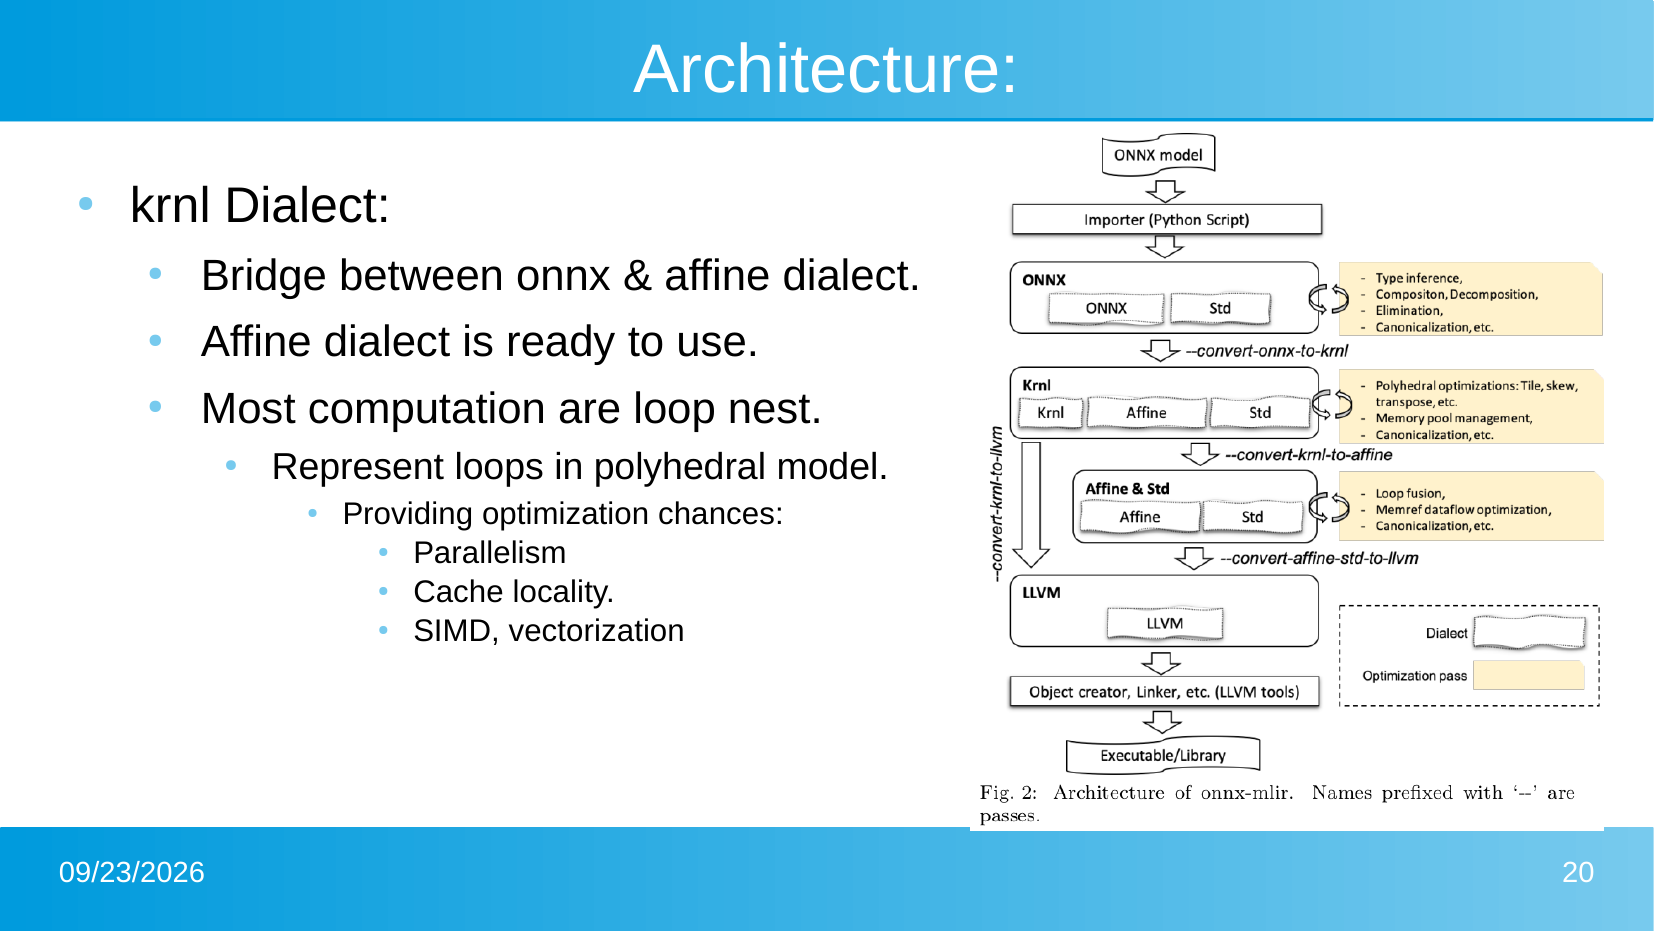

# Architecture:
krnl Dialect:
Bridge between onnx & affine dialect.
Affine dialect is ready to use.
Most computation are loop nest.
Represent loops in polyhedral model.
Providing optimization chances:
Parallelism
Cache locality.
SIMD, vectorization
20